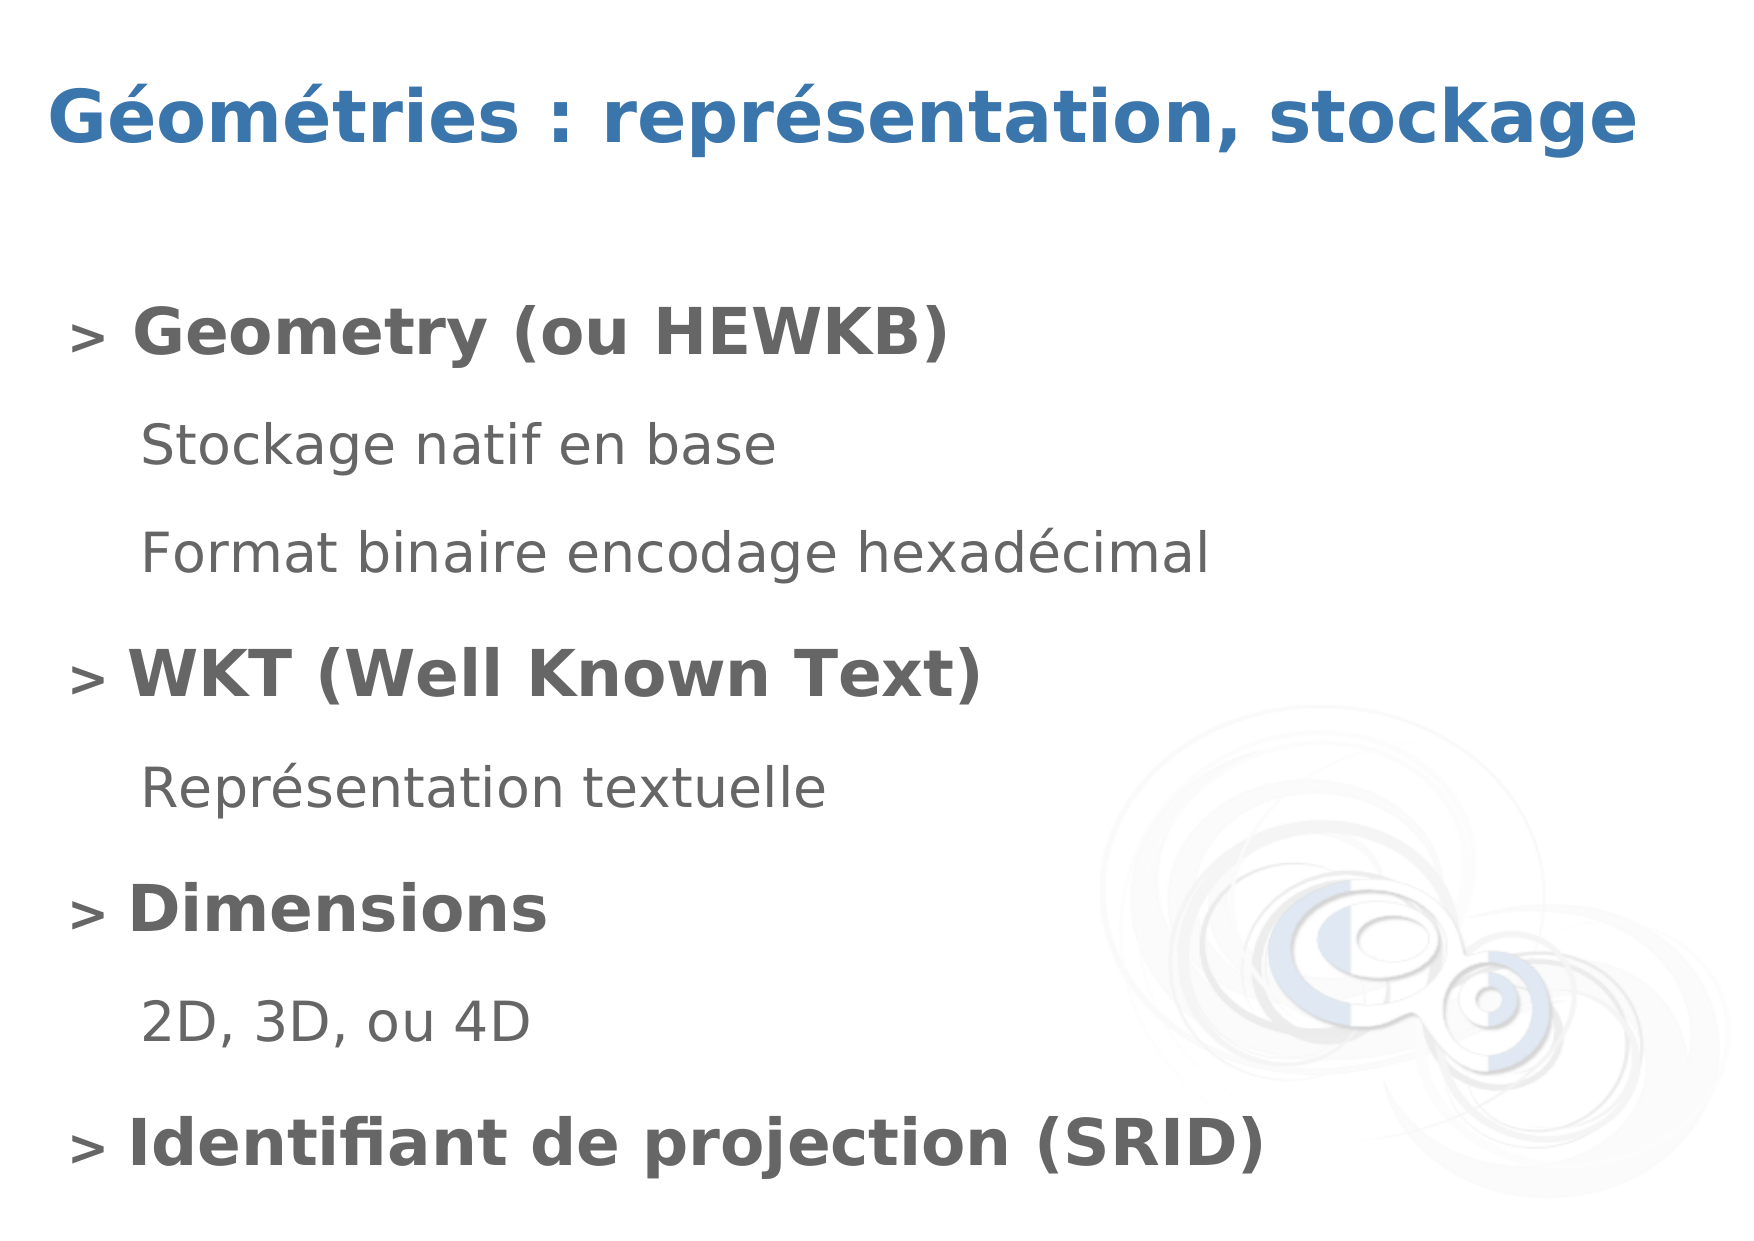

# Géométries : représentation, stockage
> Geometry (ou HEWKB)
Stockage natif en base
Format binaire encodage hexadécimal
> WKT (Well Known Text)
Représentation textuelle
> Dimensions
2D, 3D, ou 4D
> Identifiant de projection (SRID)